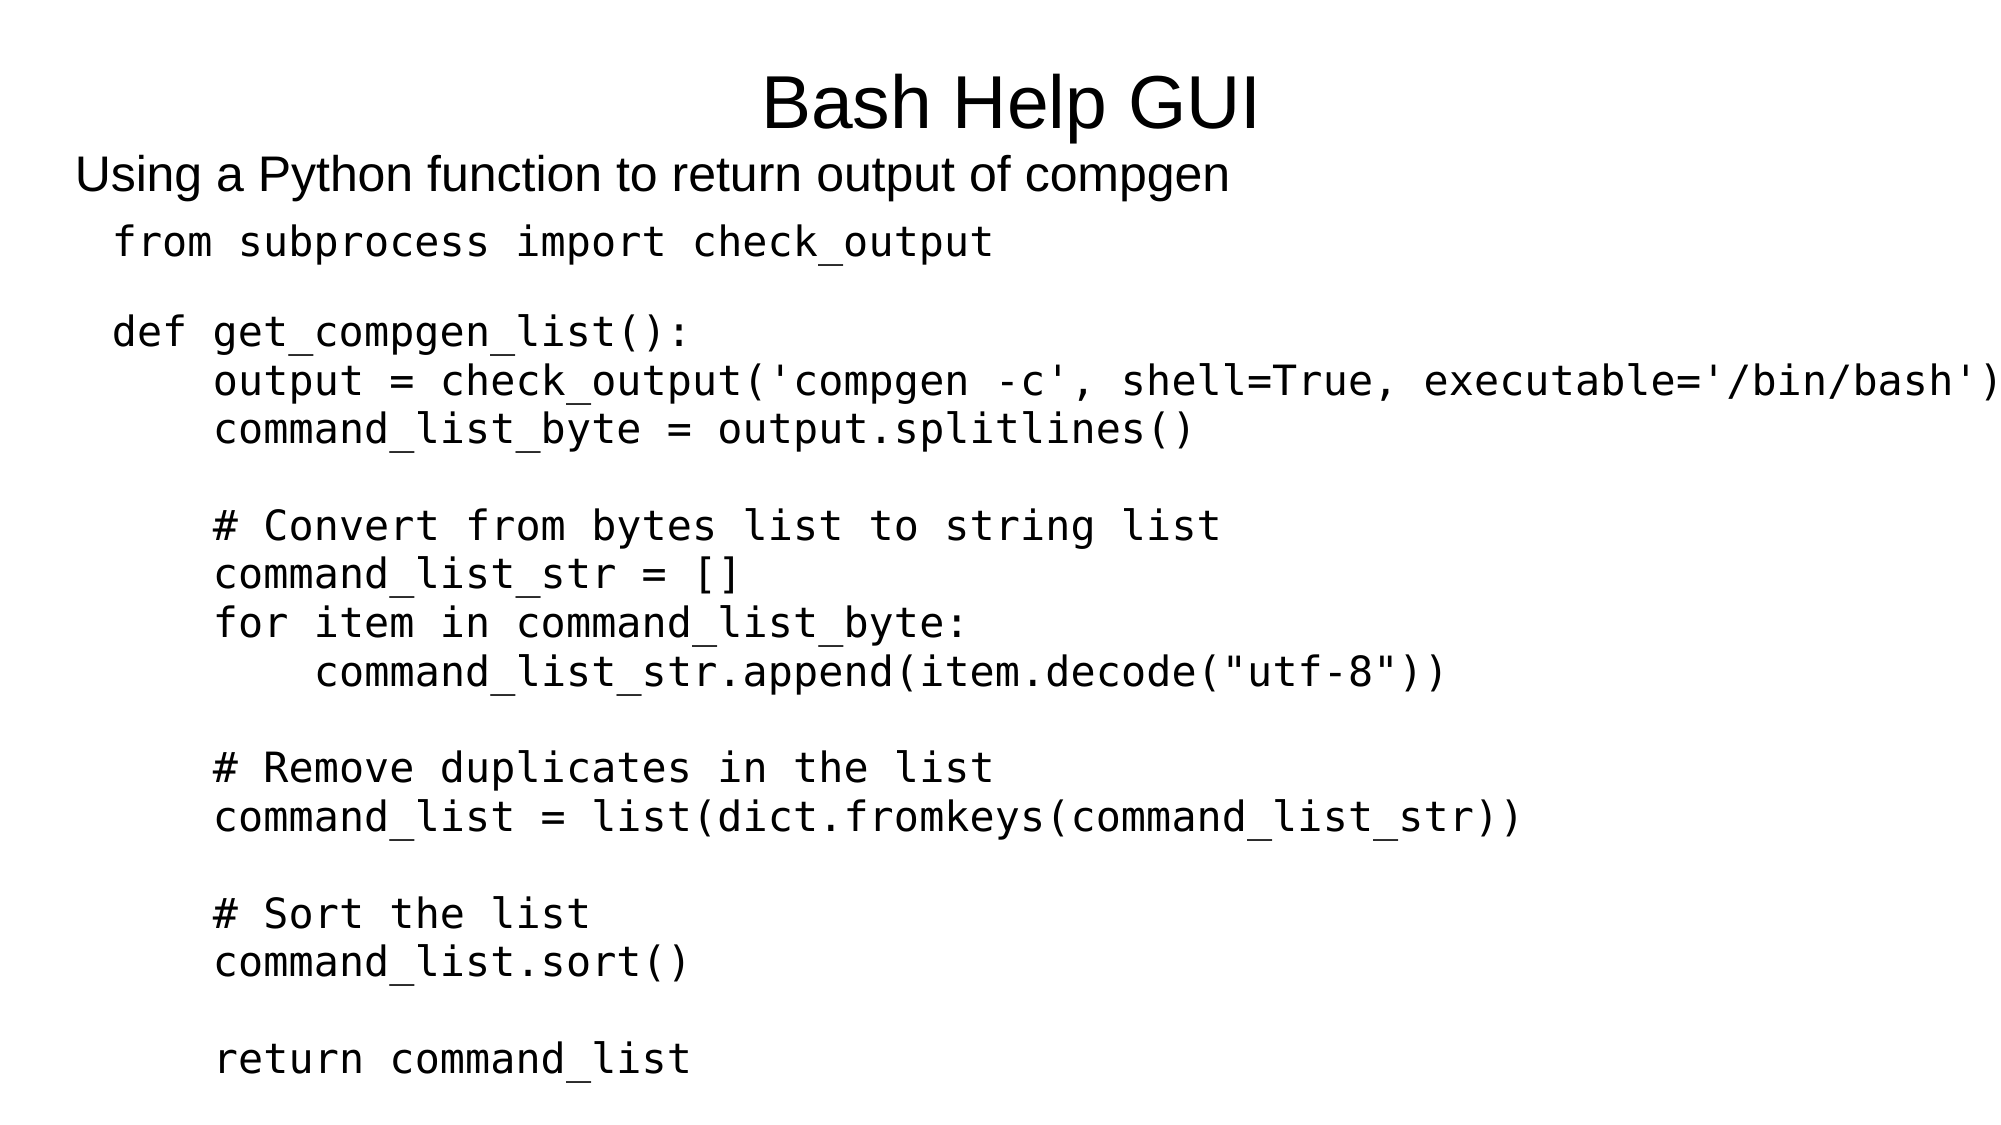

# Bash Help GUI
Using a Python function to return output of compgen
from subprocess import check_output
def get_compgen_list():
 output = check_output('compgen -c', shell=True, executable='/bin/bash')
 command_list_byte = output.splitlines()
 # Convert from bytes list to string list
 command_list_str = []
 for item in command_list_byte:
 command_list_str.append(item.decode("utf-8"))
 # Remove duplicates in the list
 command_list = list(dict.fromkeys(command_list_str))
 # Sort the list
 command_list.sort()
 return command_list